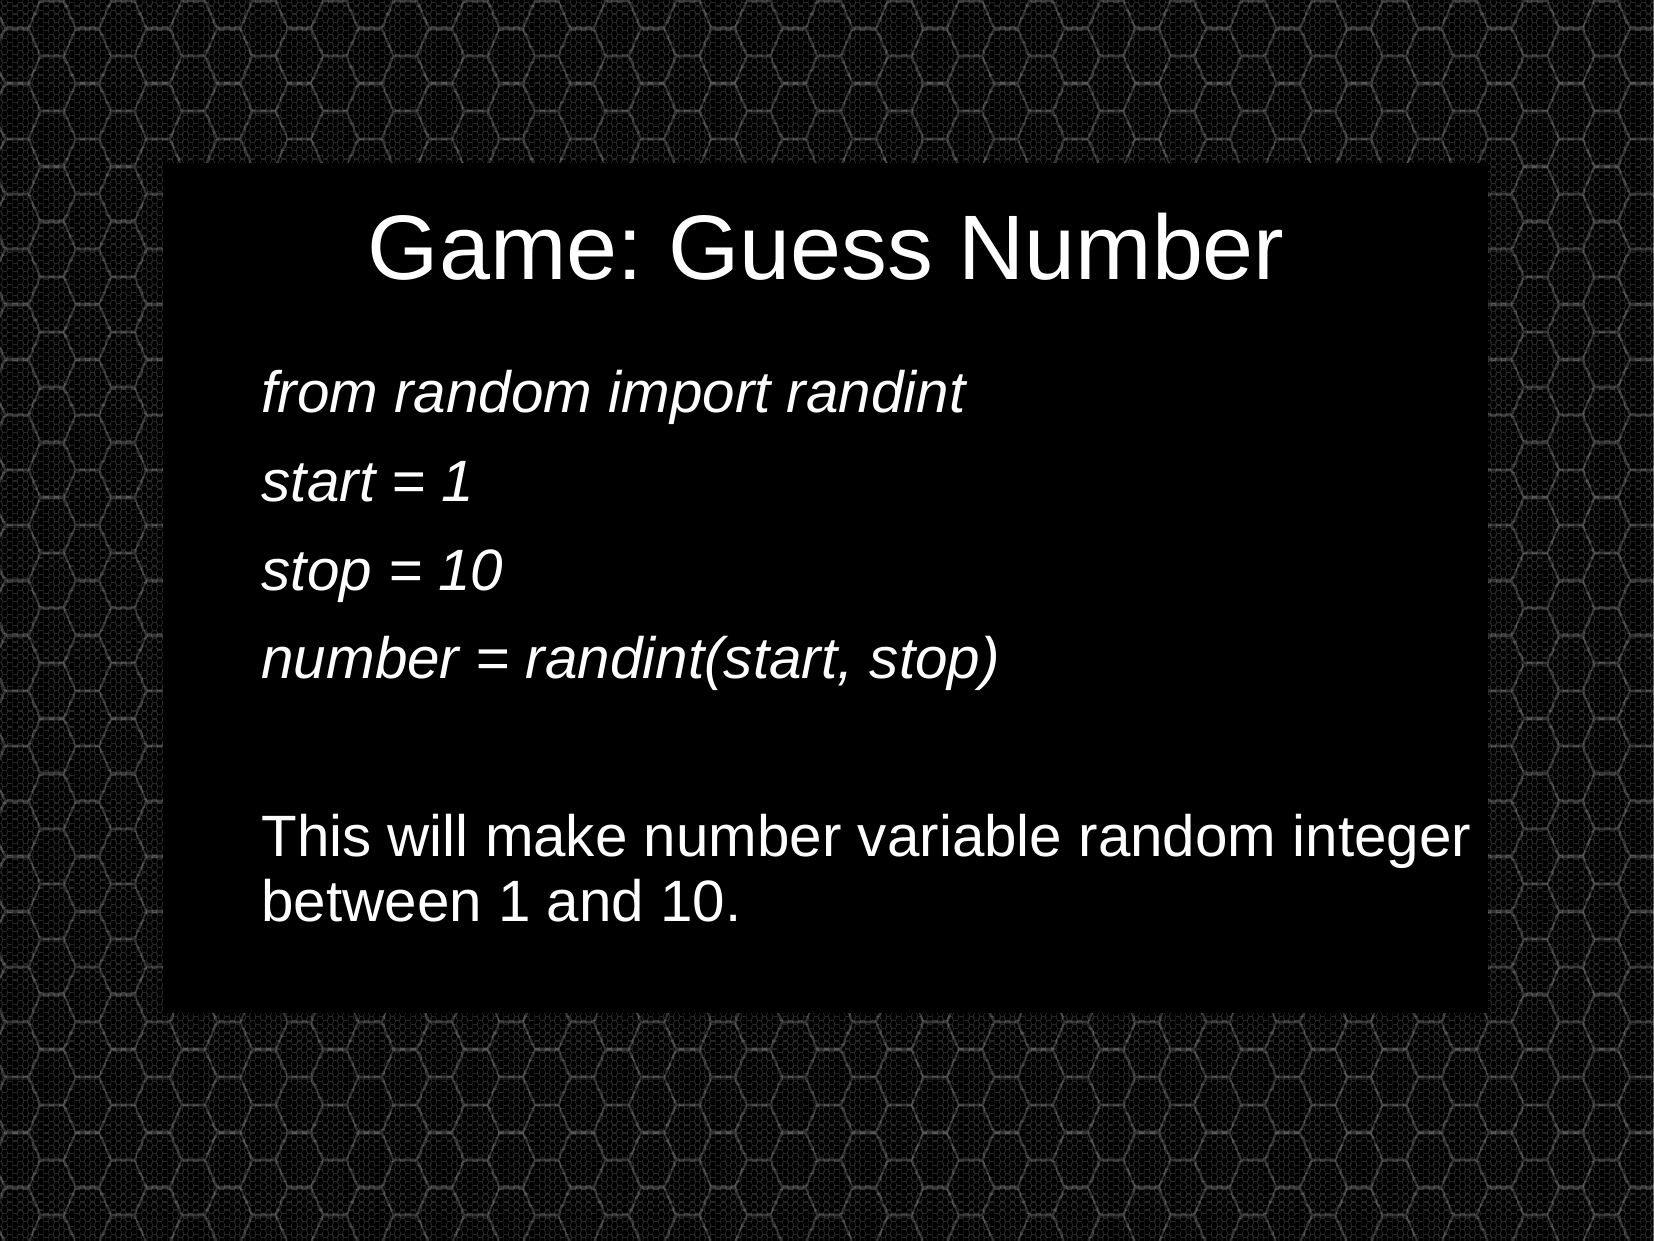

# Game: Guess Number
from random import randint
start = 1
stop = 10
number = randint(start, stop)
This will make number variable random integer between 1 and 10.